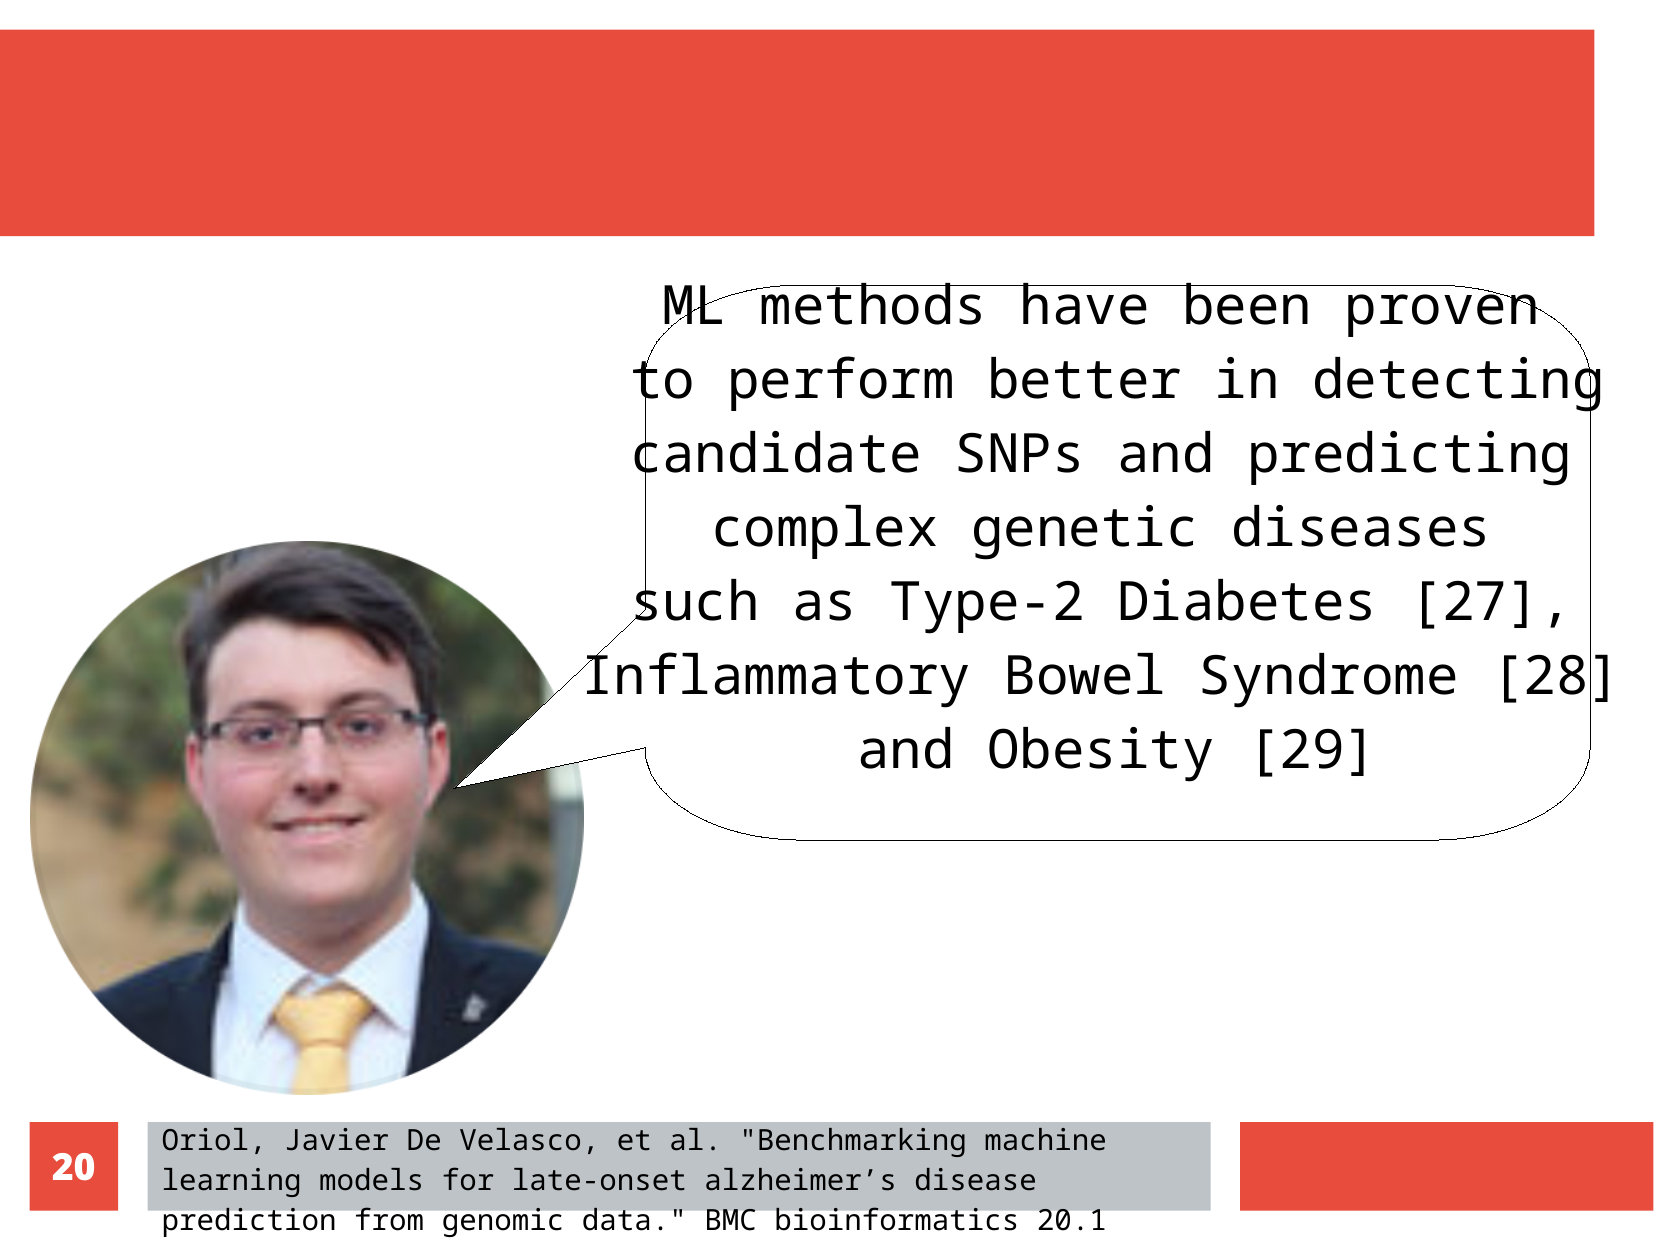

#
ML methods have been proven
to perform better in detecting
candidate SNPs and predicting
complex genetic diseases
such as Type-2 Diabetes [27],
Inflammatory Bowel Syndrome [28]
and Obesity [29]
Oriol, Javier De Velasco, et al. "Benchmarking machine learning models for late-onset alzheimer’s disease prediction from genomic data." BMC bioinformatics 20.1 (2019): 1-17.
20